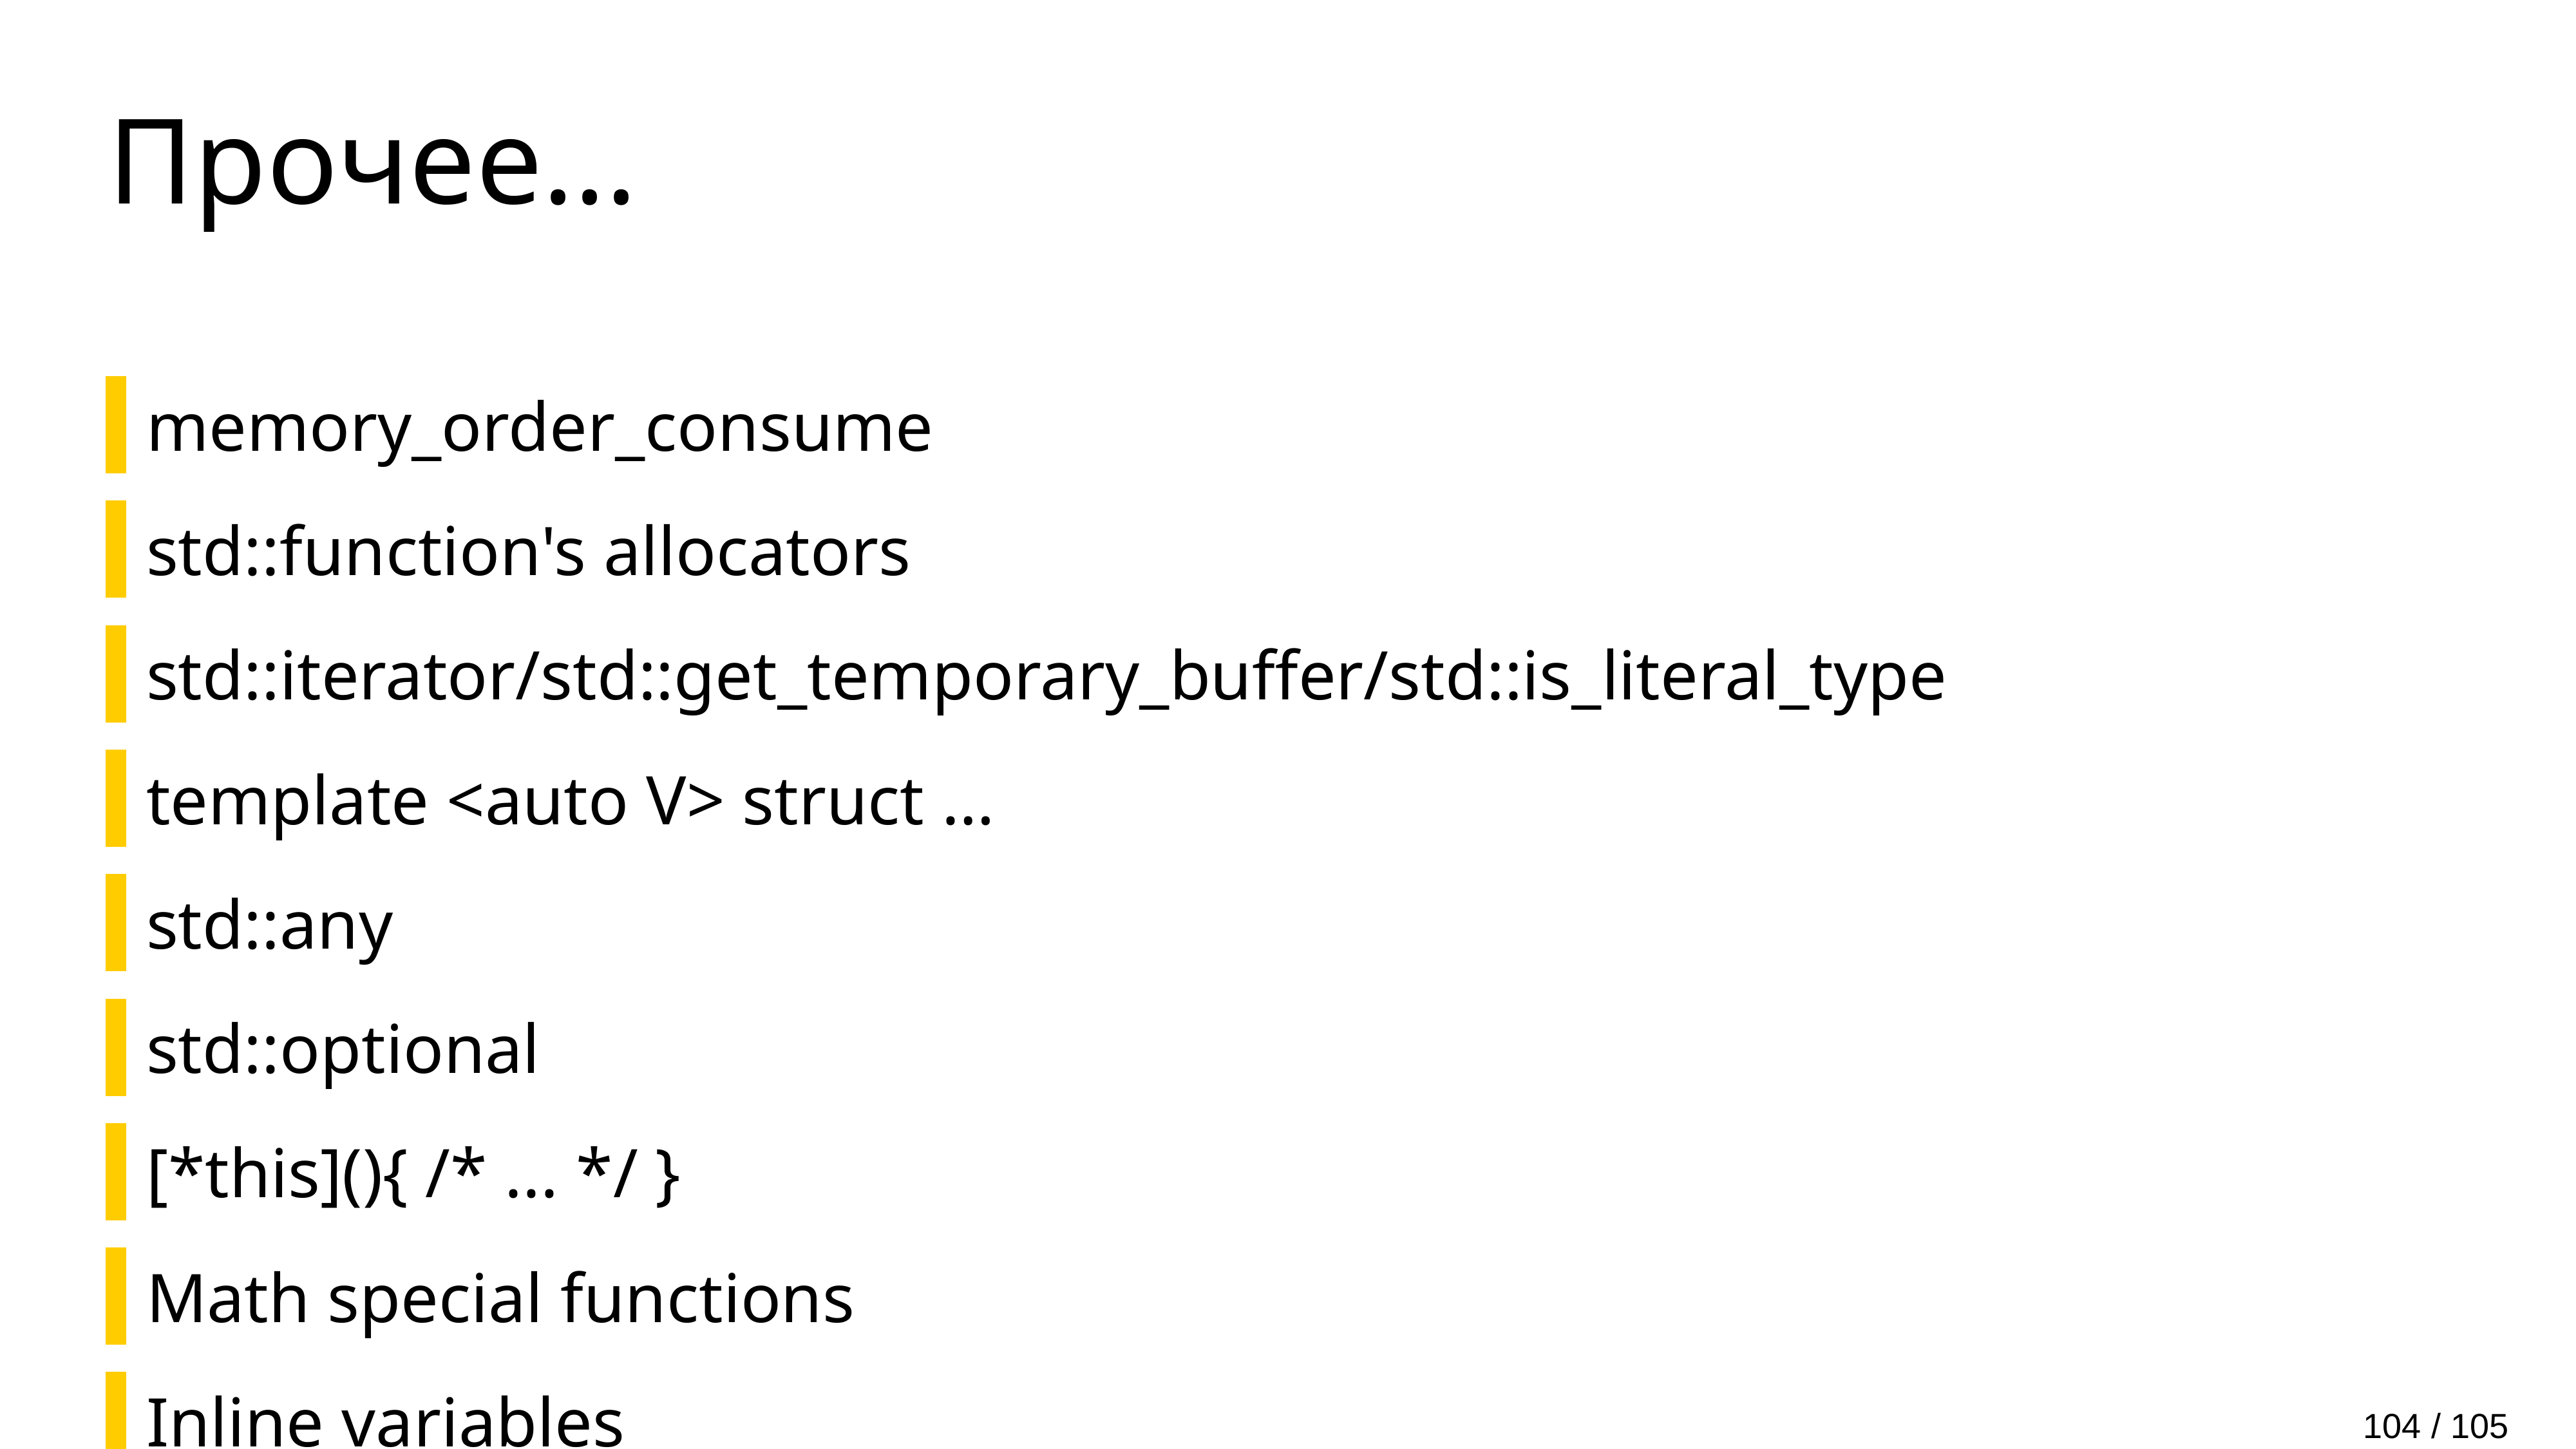

# Прочее...
 memory_order_consume
 std::function's allocators
 std::iterator/std::get_temporary_buffer/std::is_literal_type
 template <auto V> struct …
 std::any
 std::optional
 [*this](){ /* ... */ }
 Math special functions
 Inline variables
 namespace foo::bar::example { /* ... */ }